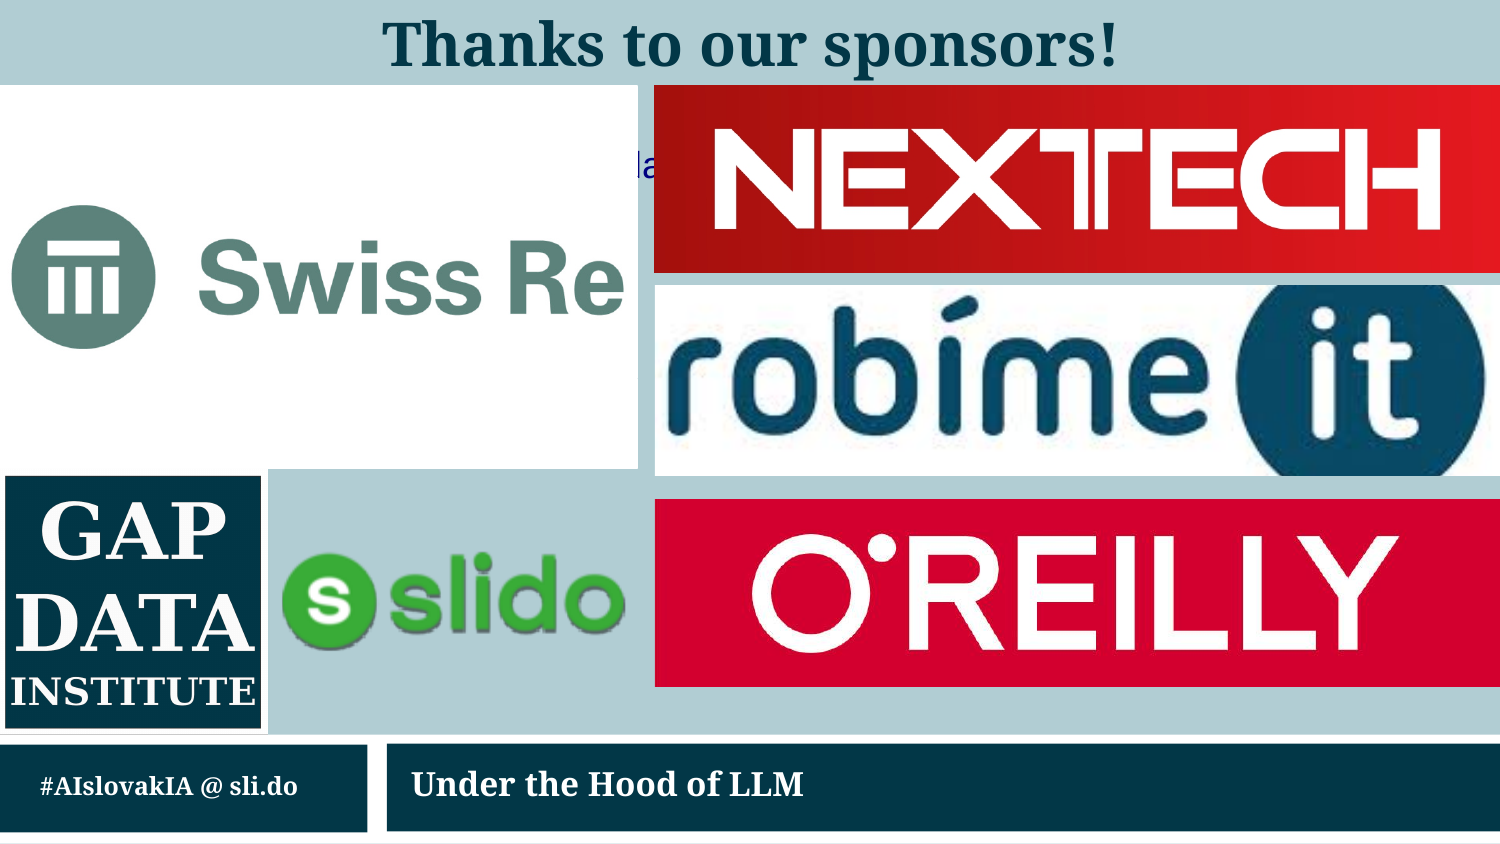

Thanks to our sponsors!
Neuralink, Elon Musk’s brain implant startup, set to begin human trials | CNN Business
Under the Hood of LLM
 #AIslovakIA @ sli.do